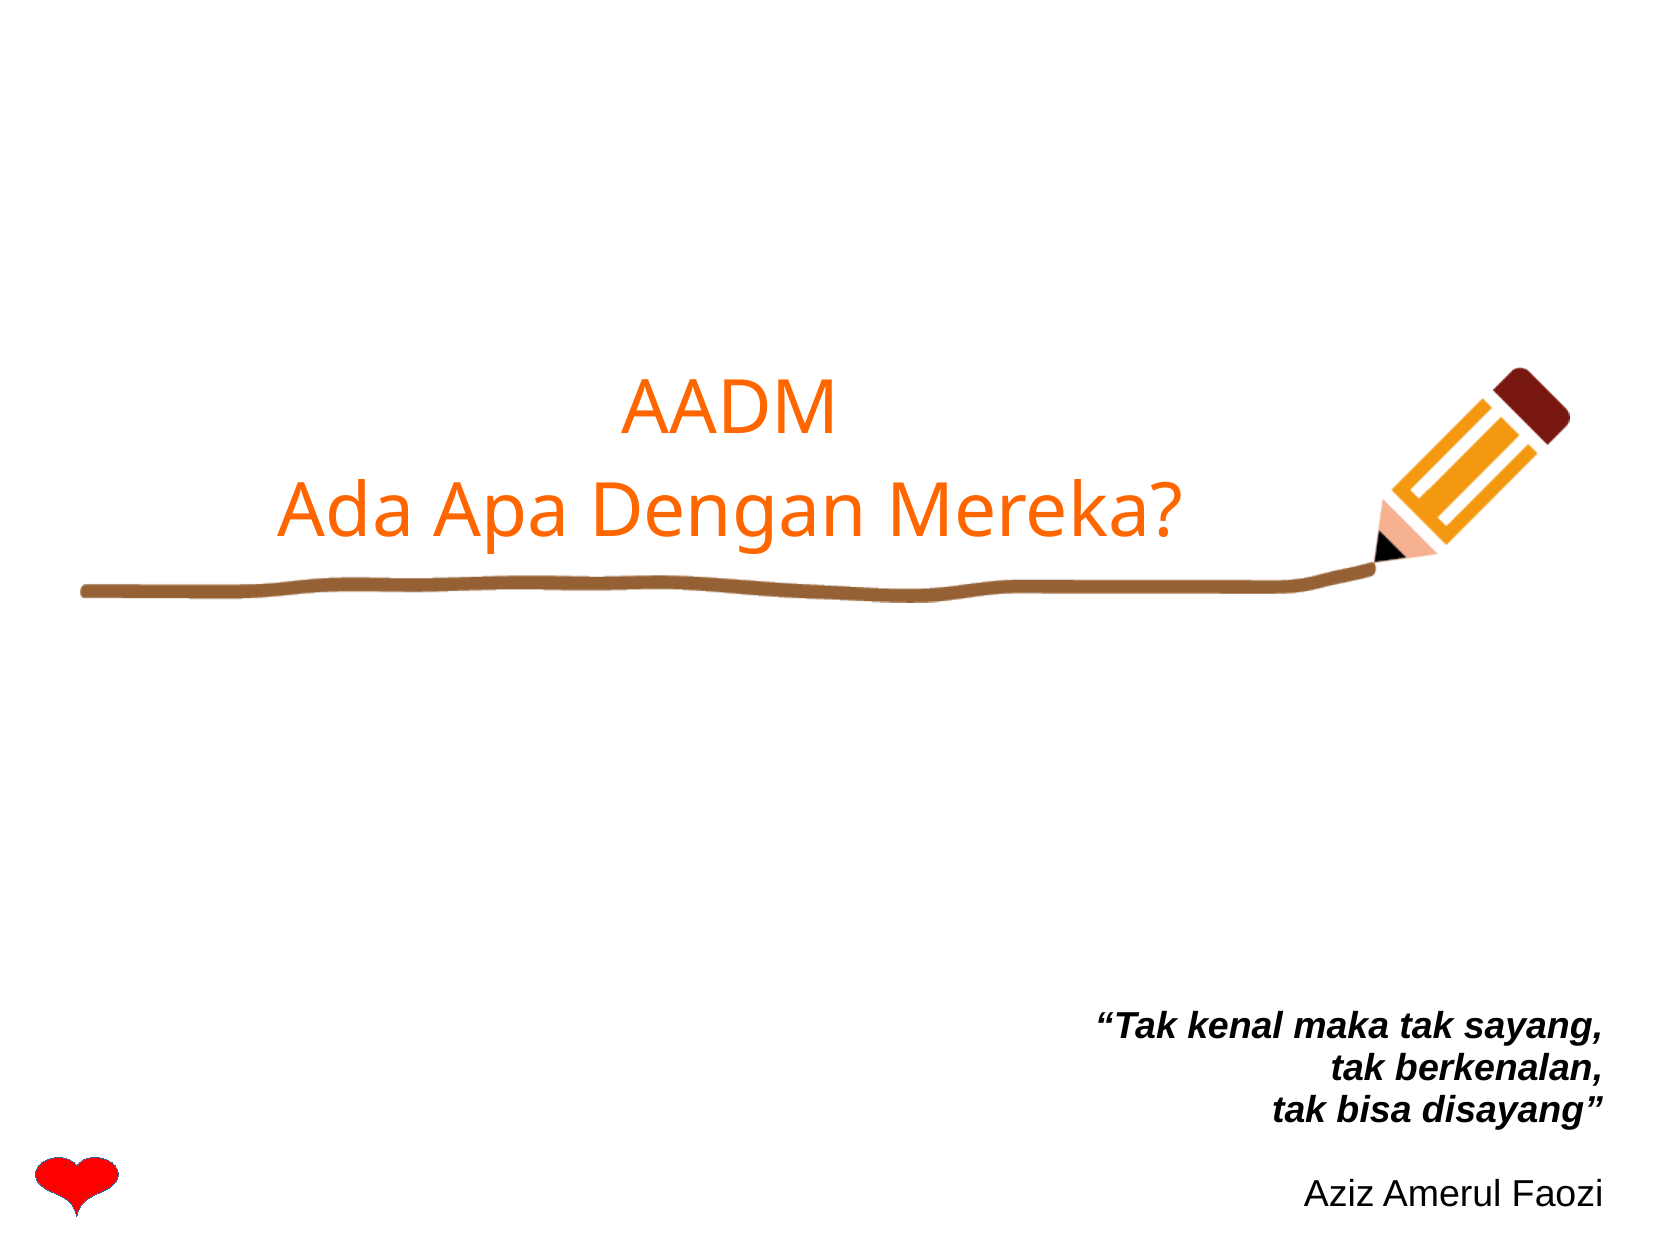

# AADM Ada Apa Dengan Mereka?
“Tak kenal maka tak sayang,
tak berkenalan,
tak bisa disayang”
Aziz Amerul Faozi